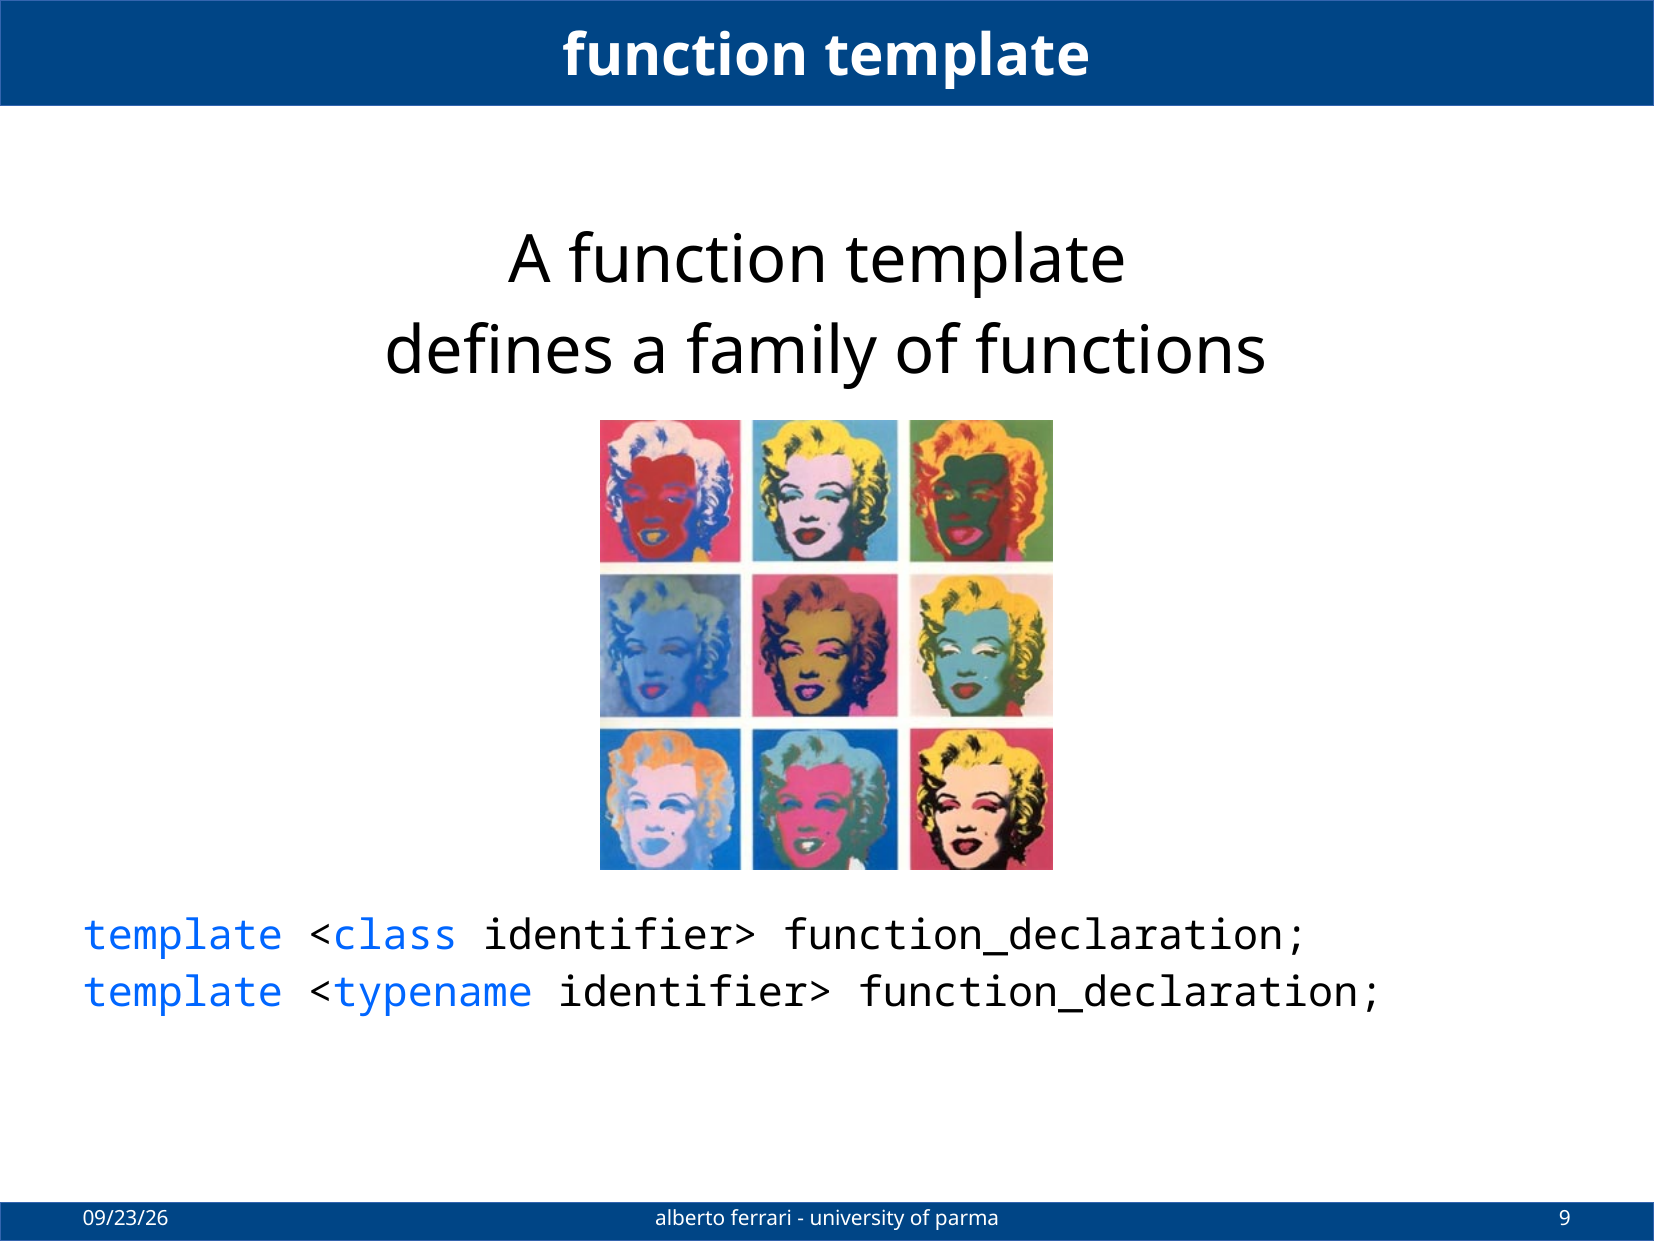

# function template
A function template
defines a family of functions
template <class identifier> function_declaration;
template <typename identifier> function_declaration;
alberto ferrari - university of parma
9